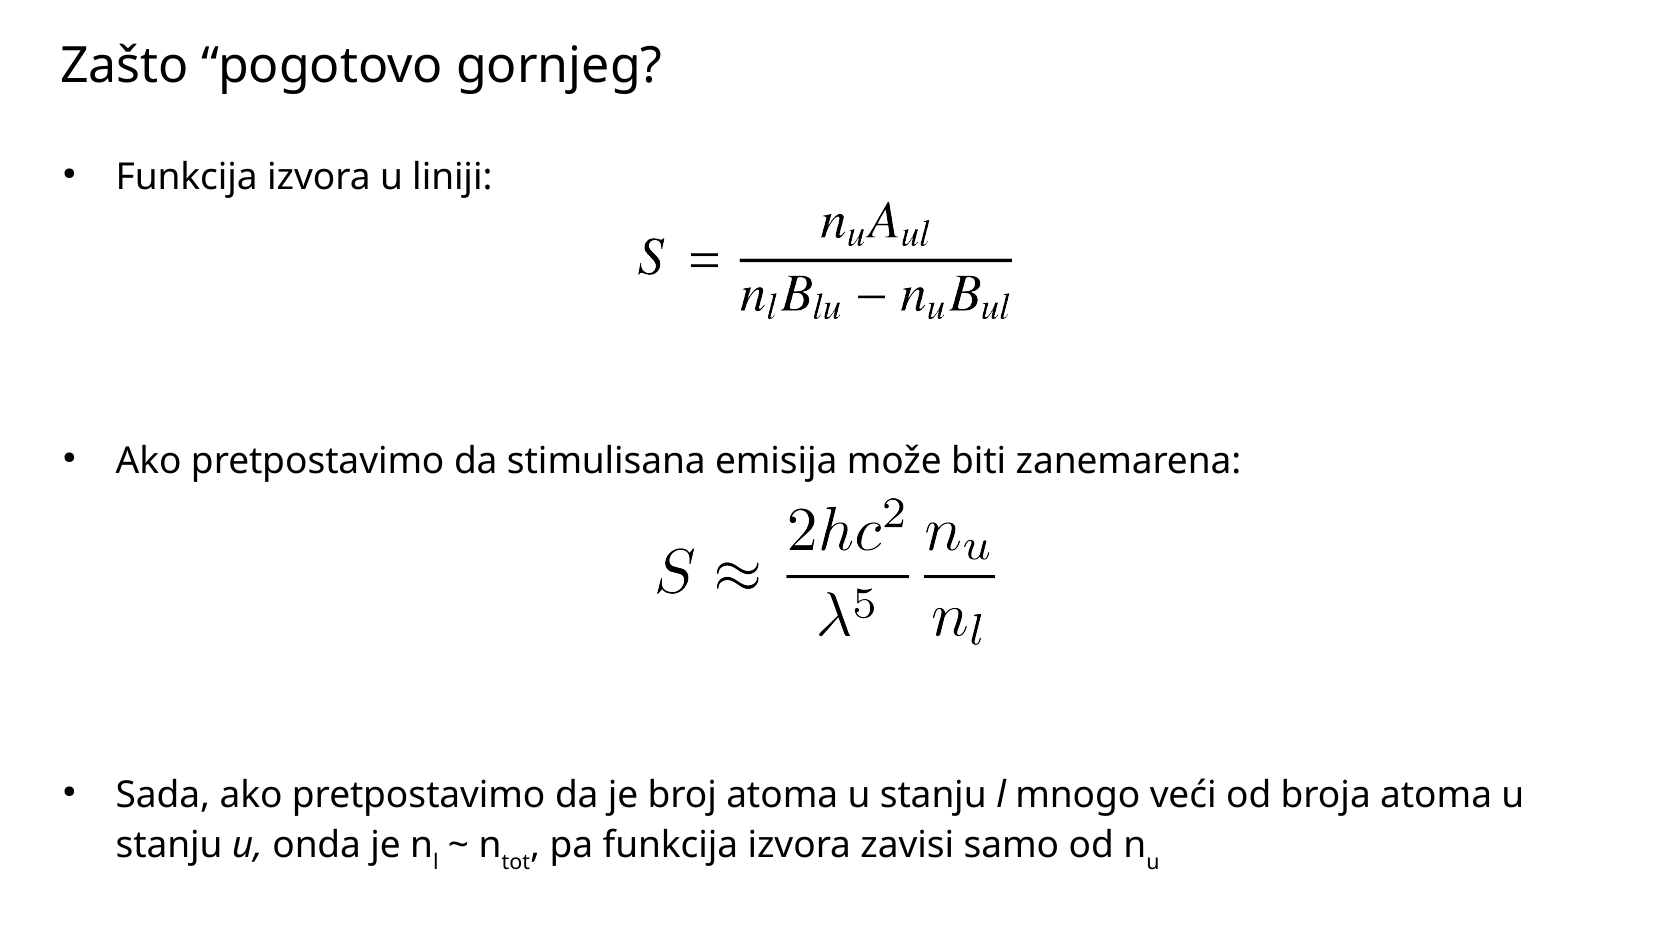

# Zašto “pogotovo gornjeg?
Funkcija izvora u liniji:
Ako pretpostavimo da stimulisana emisija može biti zanemarena:
Sada, ako pretpostavimo da je broj atoma u stanju l mnogo veći od broja atoma u stanju u, onda je nl ~ ntot, pa funkcija izvora zavisi samo od nu